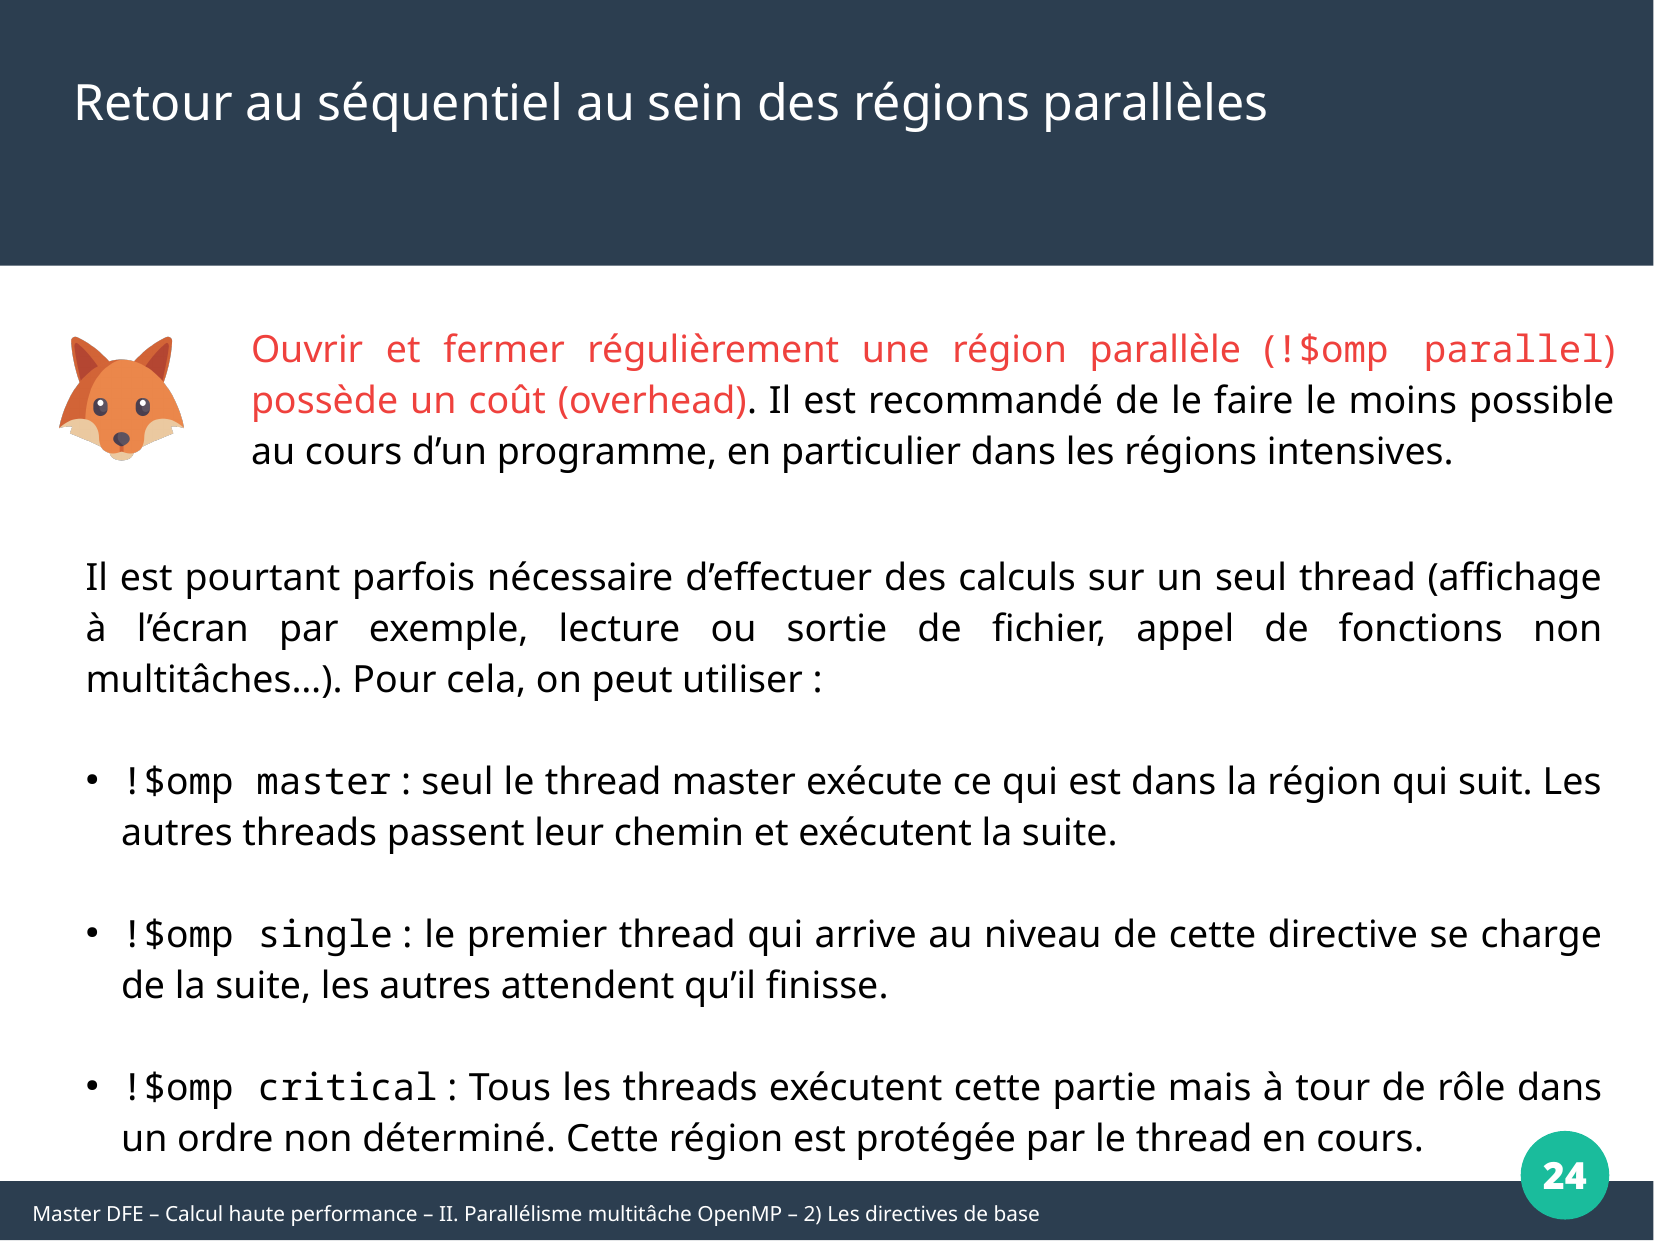

Retour au séquentiel au sein des régions parallèles
Ouvrir et fermer régulièrement une région parallèle (!$omp parallel) possède un coût (overhead). Il est recommandé de le faire le moins possible au cours d’un programme, en particulier dans les régions intensives.
Il est pourtant parfois nécessaire d’effectuer des calculs sur un seul thread (affichage à l’écran par exemple, lecture ou sortie de fichier, appel de fonctions non multitâches…). Pour cela, on peut utiliser :
!$omp master : seul le thread master exécute ce qui est dans la région qui suit. Les autres threads passent leur chemin et exécutent la suite.
!$omp single : le premier thread qui arrive au niveau de cette directive se charge de la suite, les autres attendent qu’il finisse.
!$omp critical : Tous les threads exécutent cette partie mais à tour de rôle dans un ordre non déterminé. Cette région est protégée par le thread en cours.
24
Master DFE – Calcul haute performance – II. Parallélisme multitâche OpenMP – 2) Les directives de base